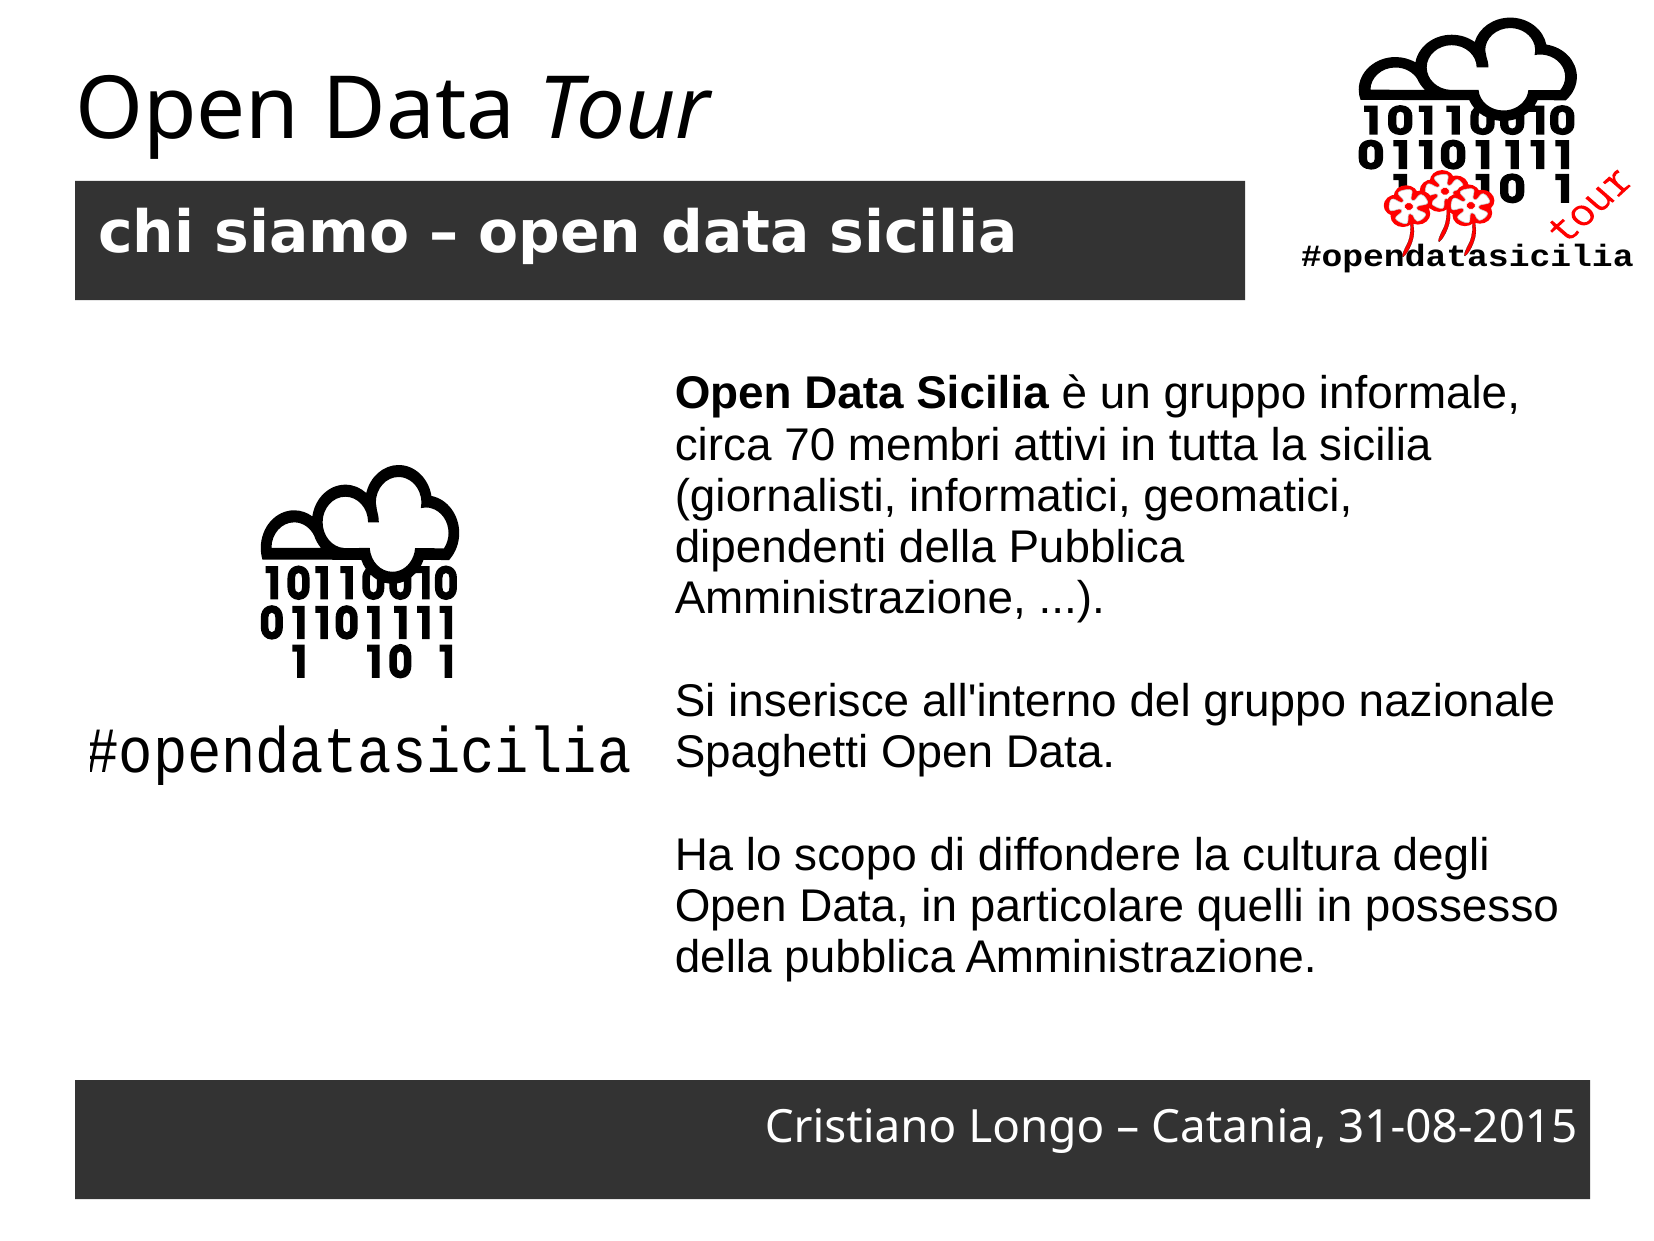

# Open Data Tour
 chi siamo – open data sicilia
Open Data Sicilia è un gruppo informale, circa 70 membri attivi in tutta la sicilia (giornalisti, informatici, geomatici, dipendenti della Pubblica Amministrazione, ...).
Si inserisce all'interno del gruppo nazionale Spaghetti Open Data.
Ha lo scopo di diffondere la cultura degli Open Data, in particolare quelli in possesso della pubblica Amministrazione.
 Cristiano Longo – Catania, 31-08-2015